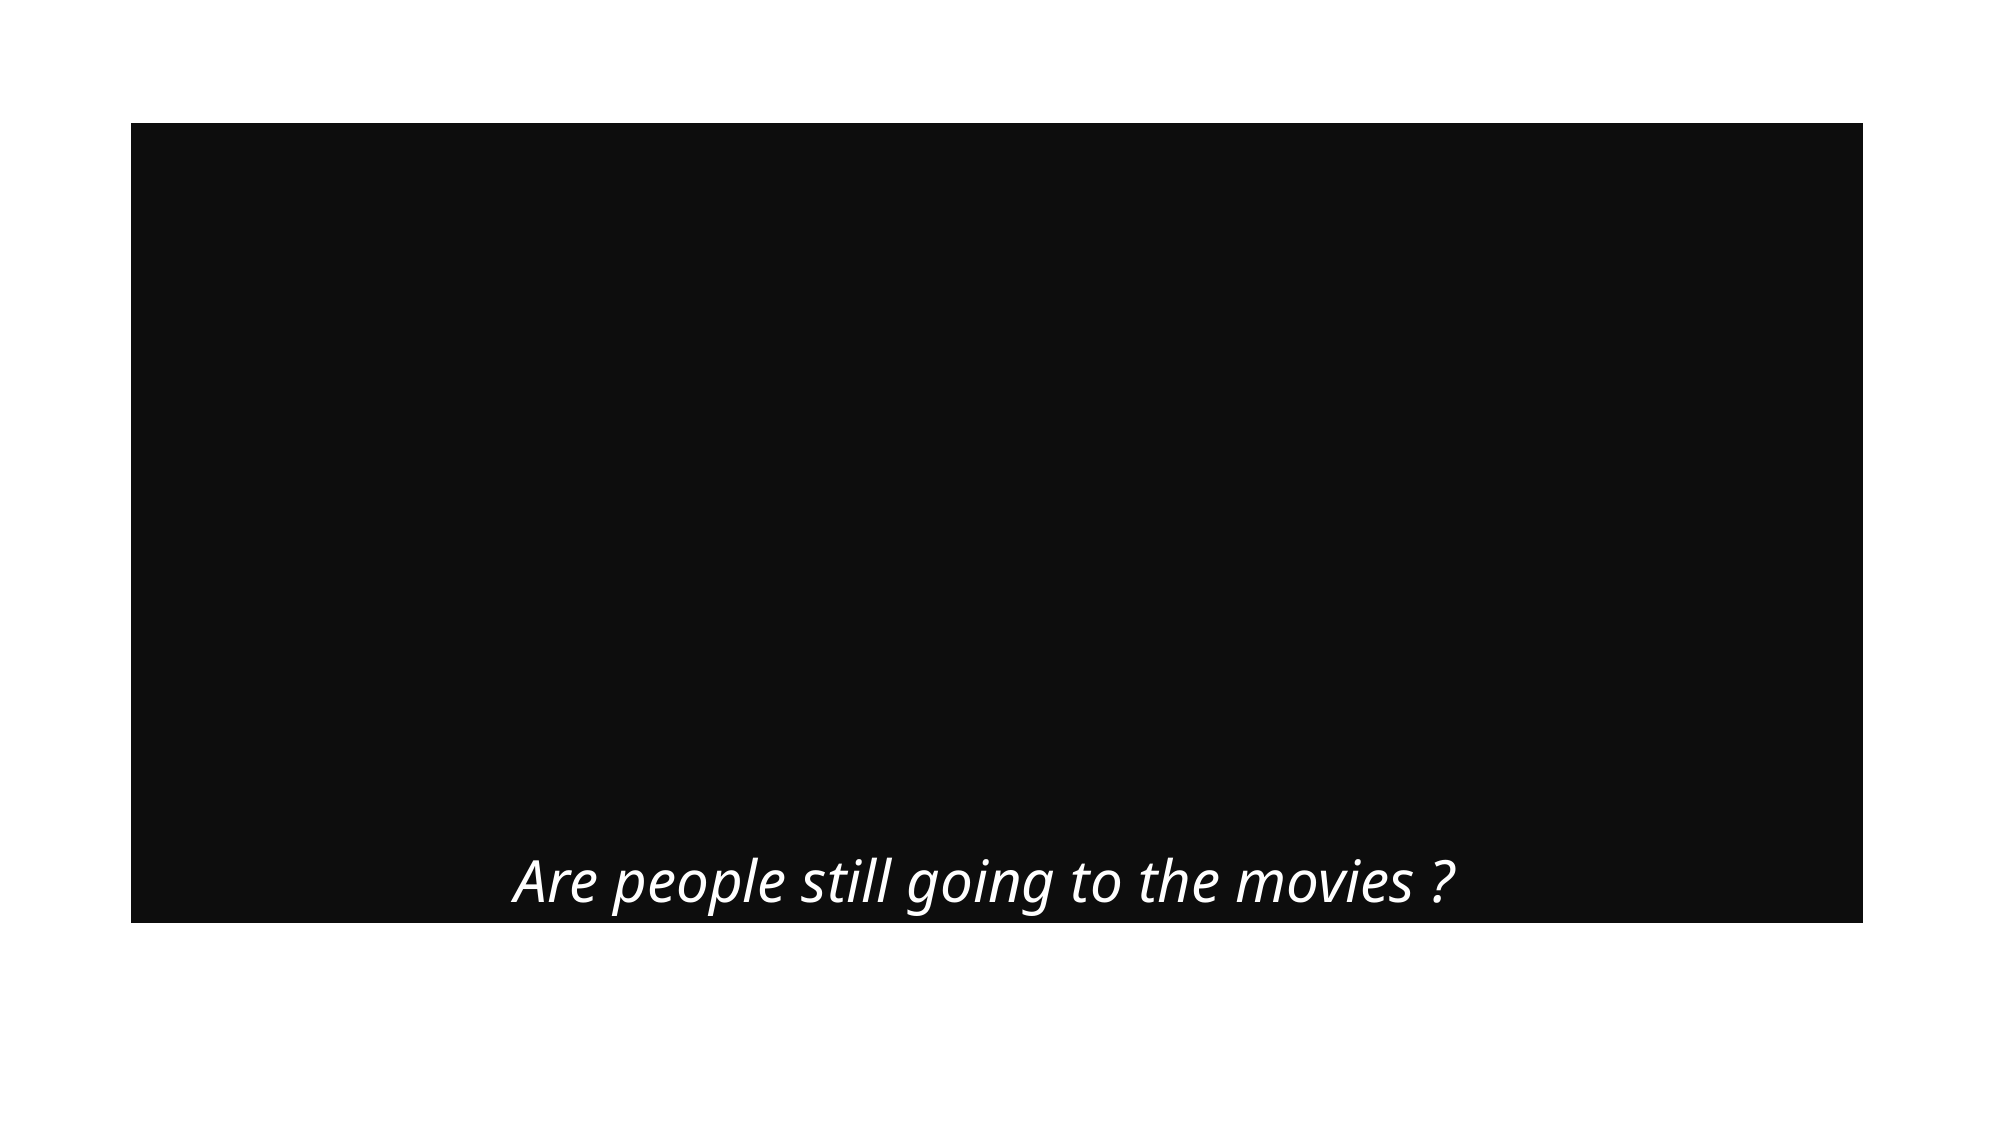

Are people still going to the movies ?